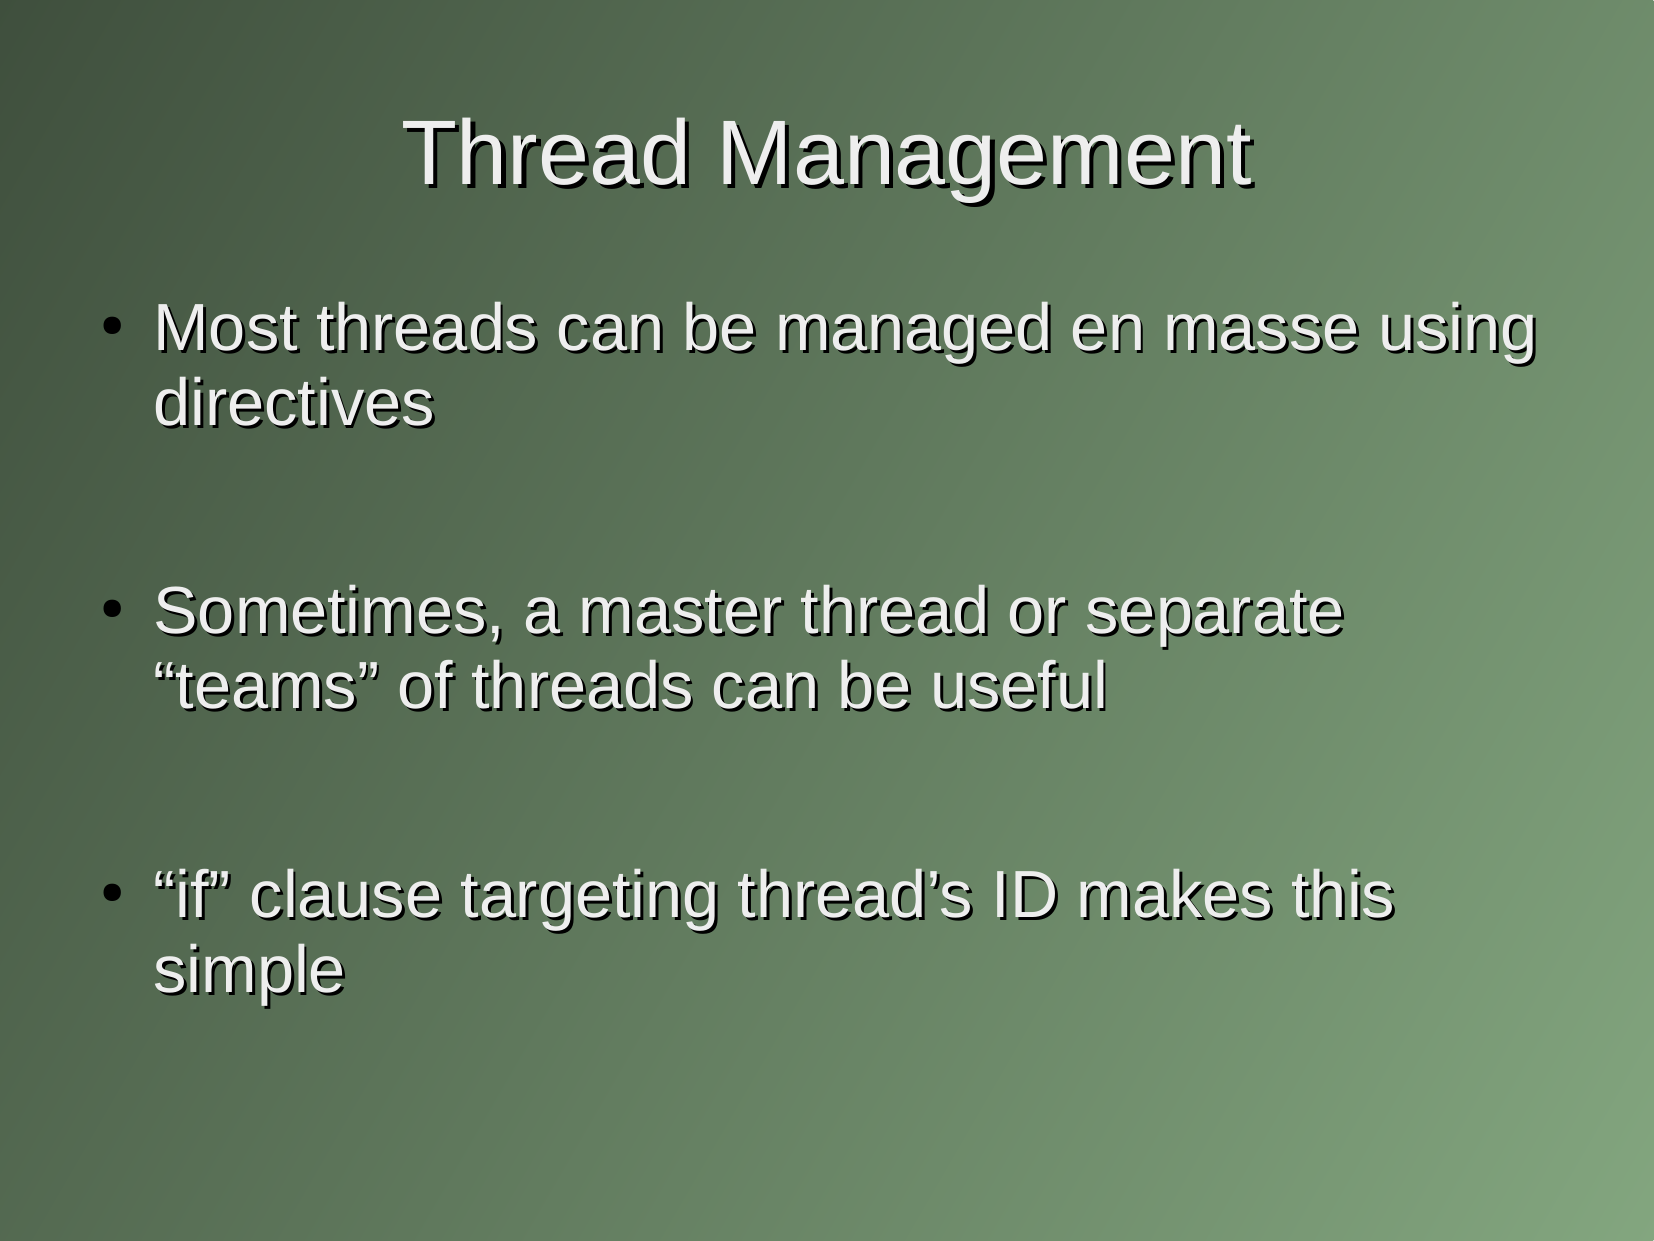

# Thread Management
Most threads can be managed en masse using directives
Sometimes, a master thread or separate “teams” of threads can be useful
“if” clause targeting thread’s ID makes this simple